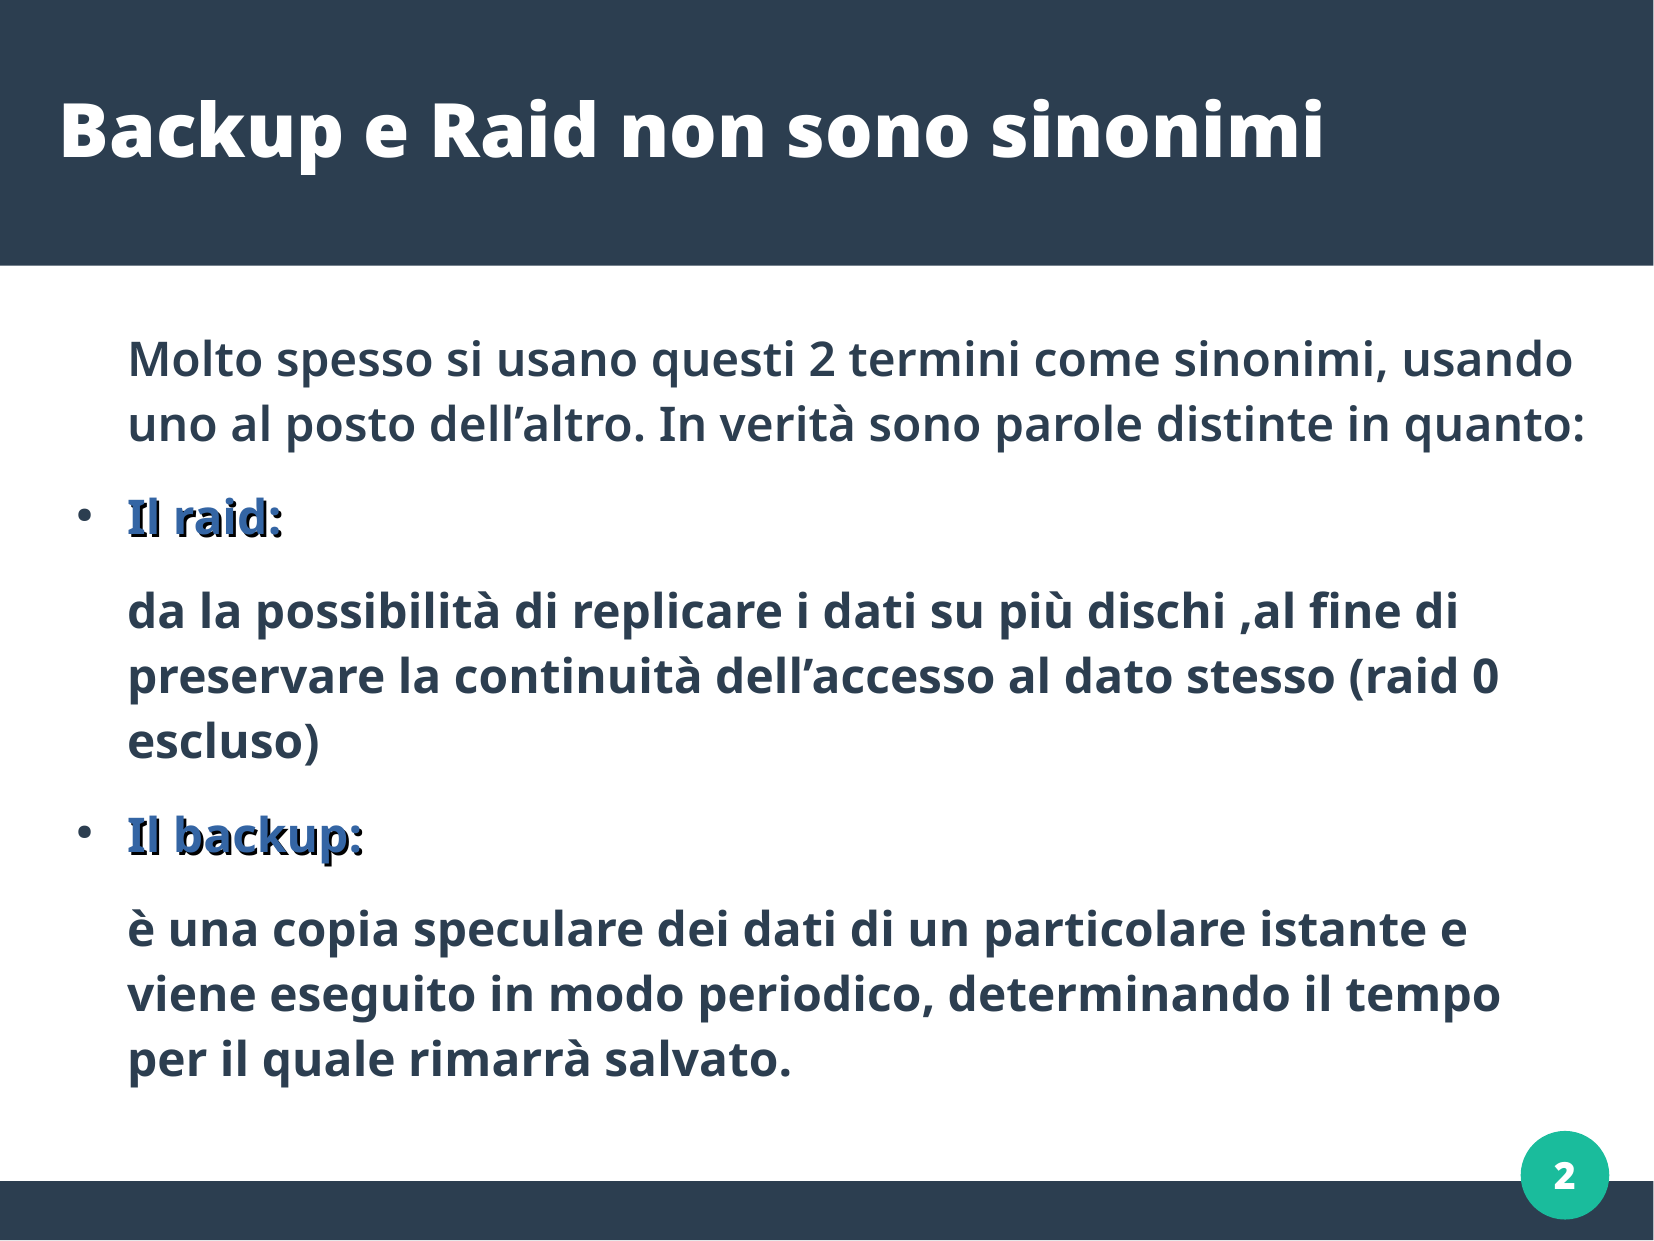

# Backup e Raid non sono sinonimi
Molto spesso si usano questi 2 termini come sinonimi, usando uno al posto dell’altro. In verità sono parole distinte in quanto:
Il raid:
da la possibilità di replicare i dati su più dischi ,al fine di preservare la continuità dell’accesso al dato stesso (raid 0 escluso)
Il backup:
è una copia speculare dei dati di un particolare istante e viene eseguito in modo periodico, determinando il tempo per il quale rimarrà salvato.
2